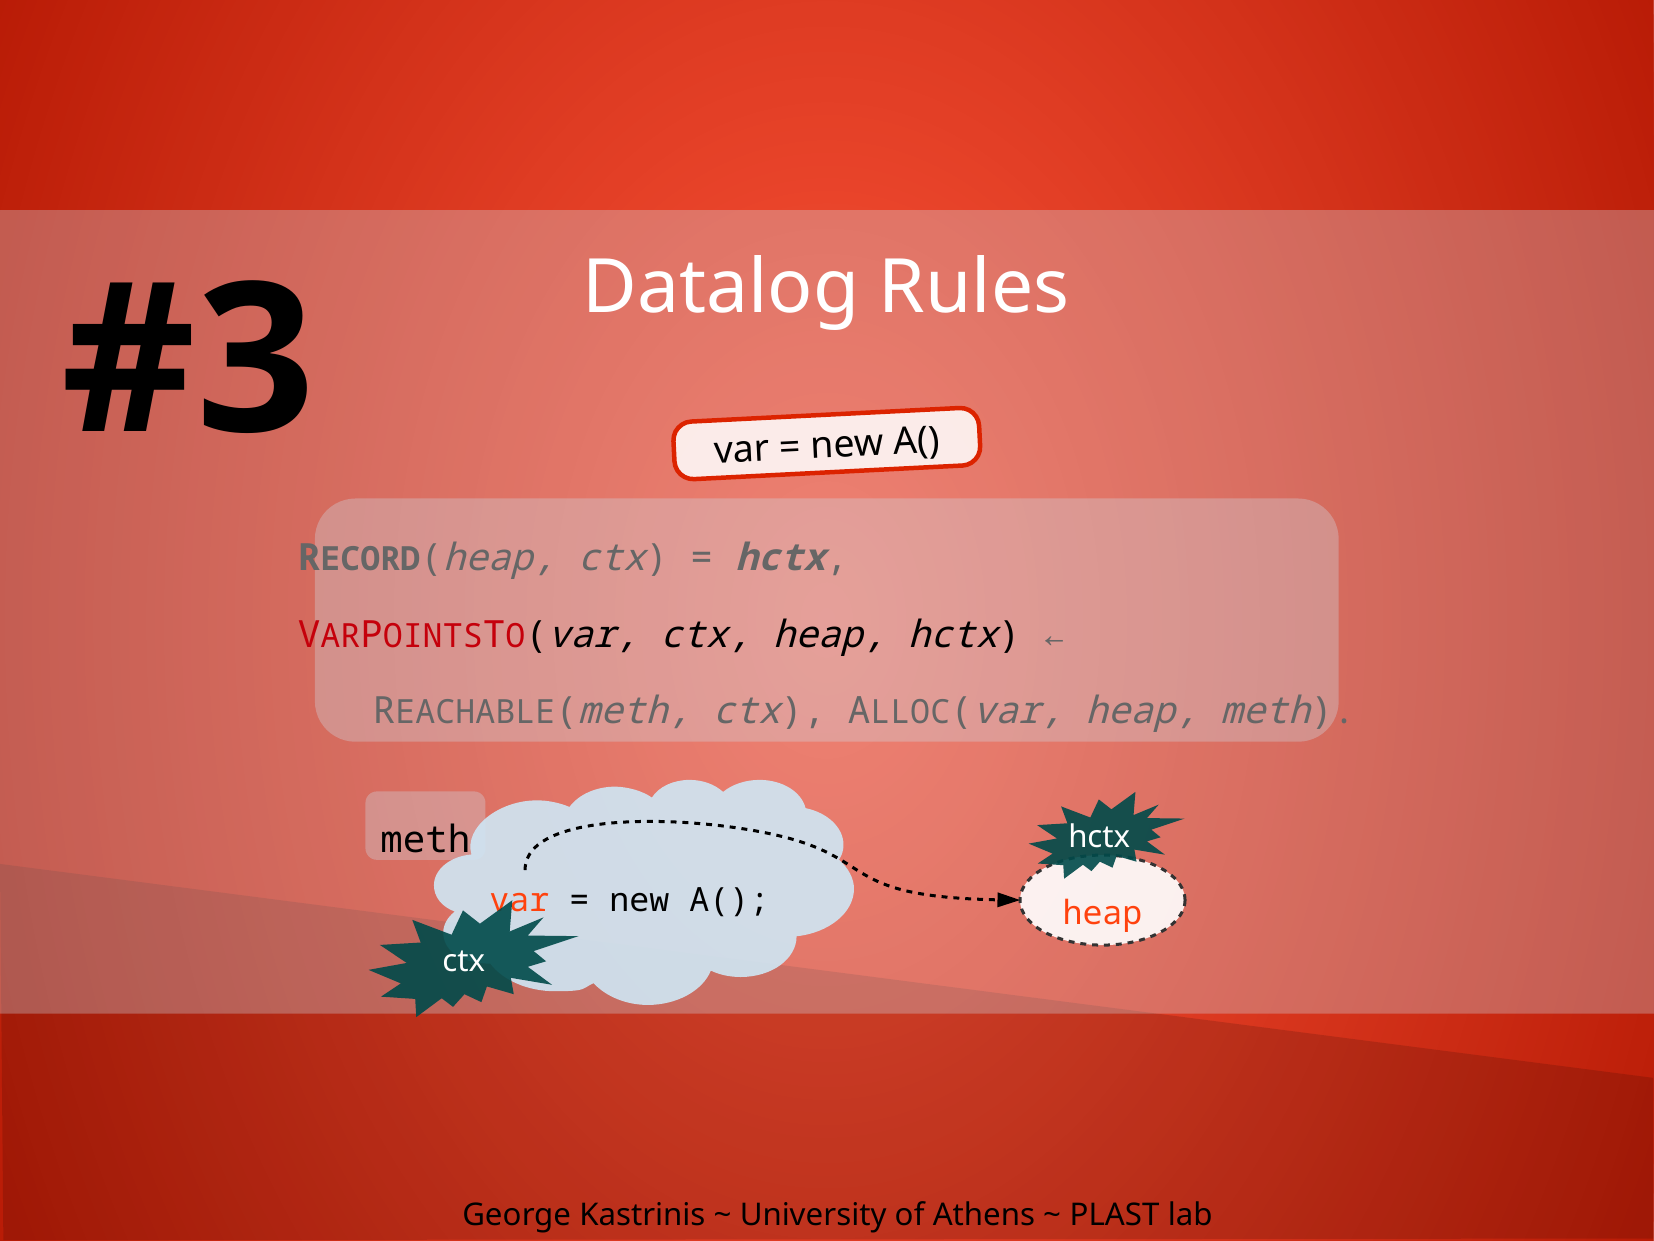

#3
Datalog Rules
var = new A()
RECORD(heap, ctx) = hctx,
VARPOINTSTO(var, ctx, heap, hctx) ←
	REACHABLE(meth, ctx), ALLOC(var, heap, meth).
var = new A();
meth
hctx
heap
ctx
George Kastrinis ~ University of Athens ~ PLAST lab